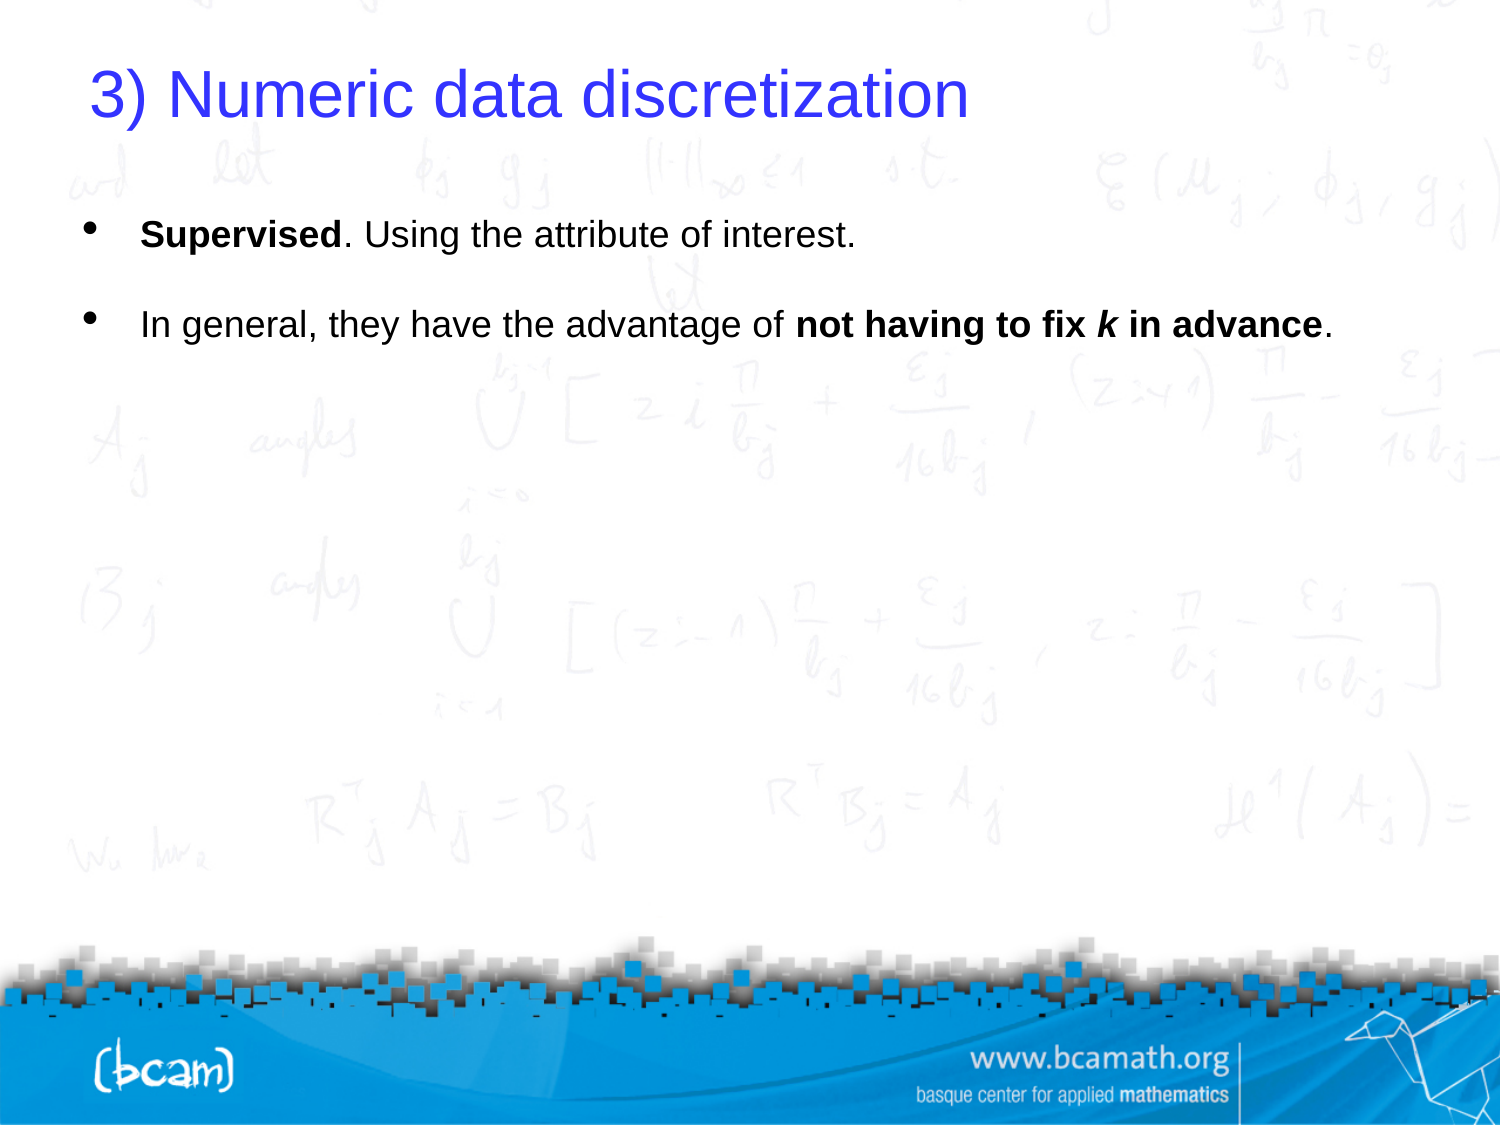

3) Numeric data discretization
Supervised. Using the attribute of interest.
In general, they have the advantage of not having to fix k in advance.